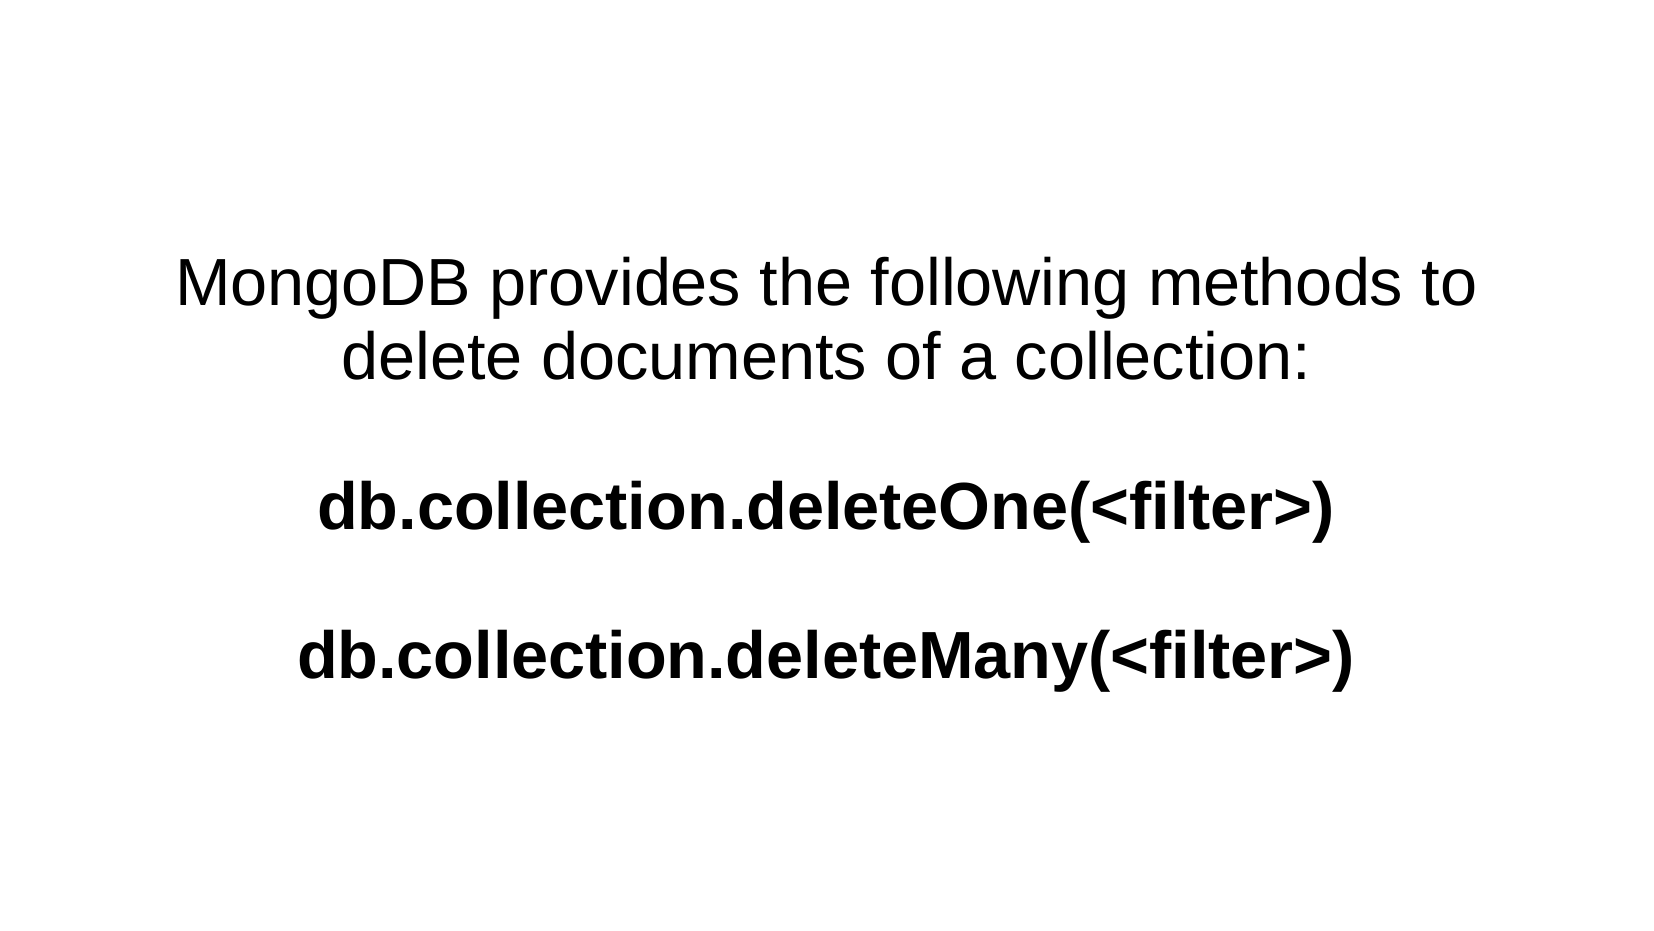

# MongoDB provides the following methods to delete documents of a collection:
db.collection.deleteOne(<filter>)
db.collection.deleteMany(<filter>)